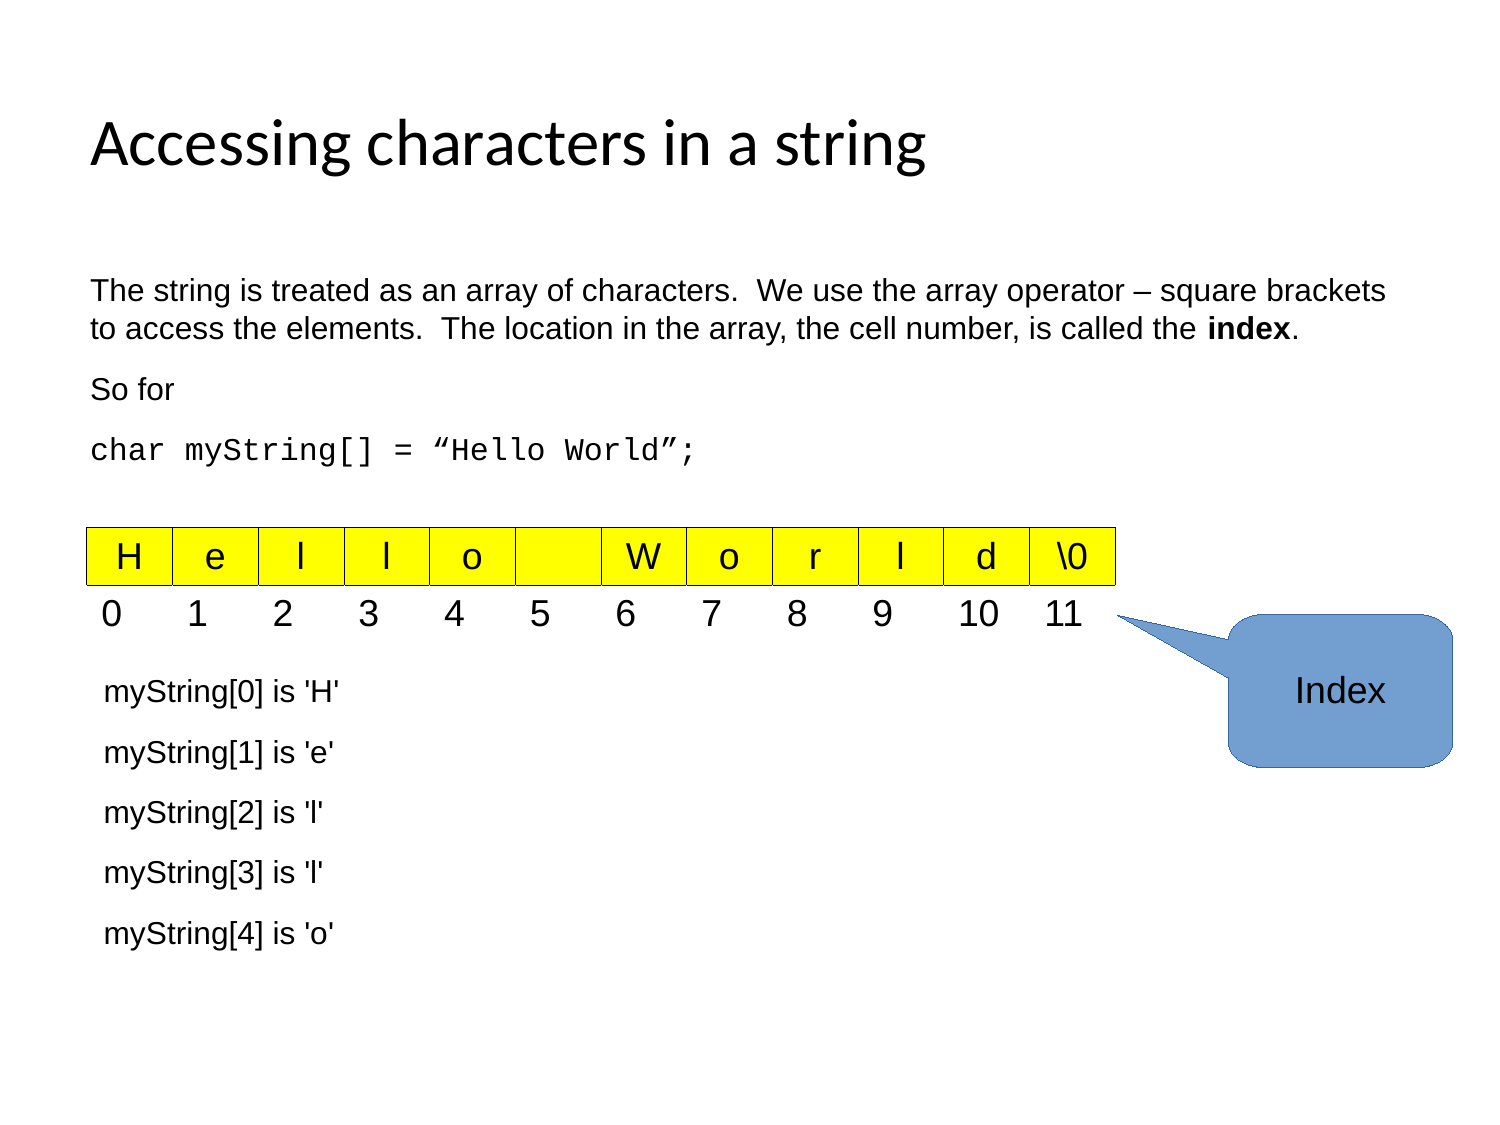

# Accessing characters in a string
The string is treated as an array of characters. We use the array operator – square brackets to access the elements. The location in the array, the cell number, is called the index.
So for
char myString[] = “Hello World”;
myString[0] is 'H'
myString[1] is 'e'
myString[2] is 'l'
myString[3] is 'l'
myString[4] is 'o'
| H | e | l | l | o | | W | o | r | l | d | \0 |
| --- | --- | --- | --- | --- | --- | --- | --- | --- | --- | --- | --- |
| 0 | 1 | 2 | 3 | 4 | 5 | 6 | 7 | 8 | 9 | 10 | 11 |
Index